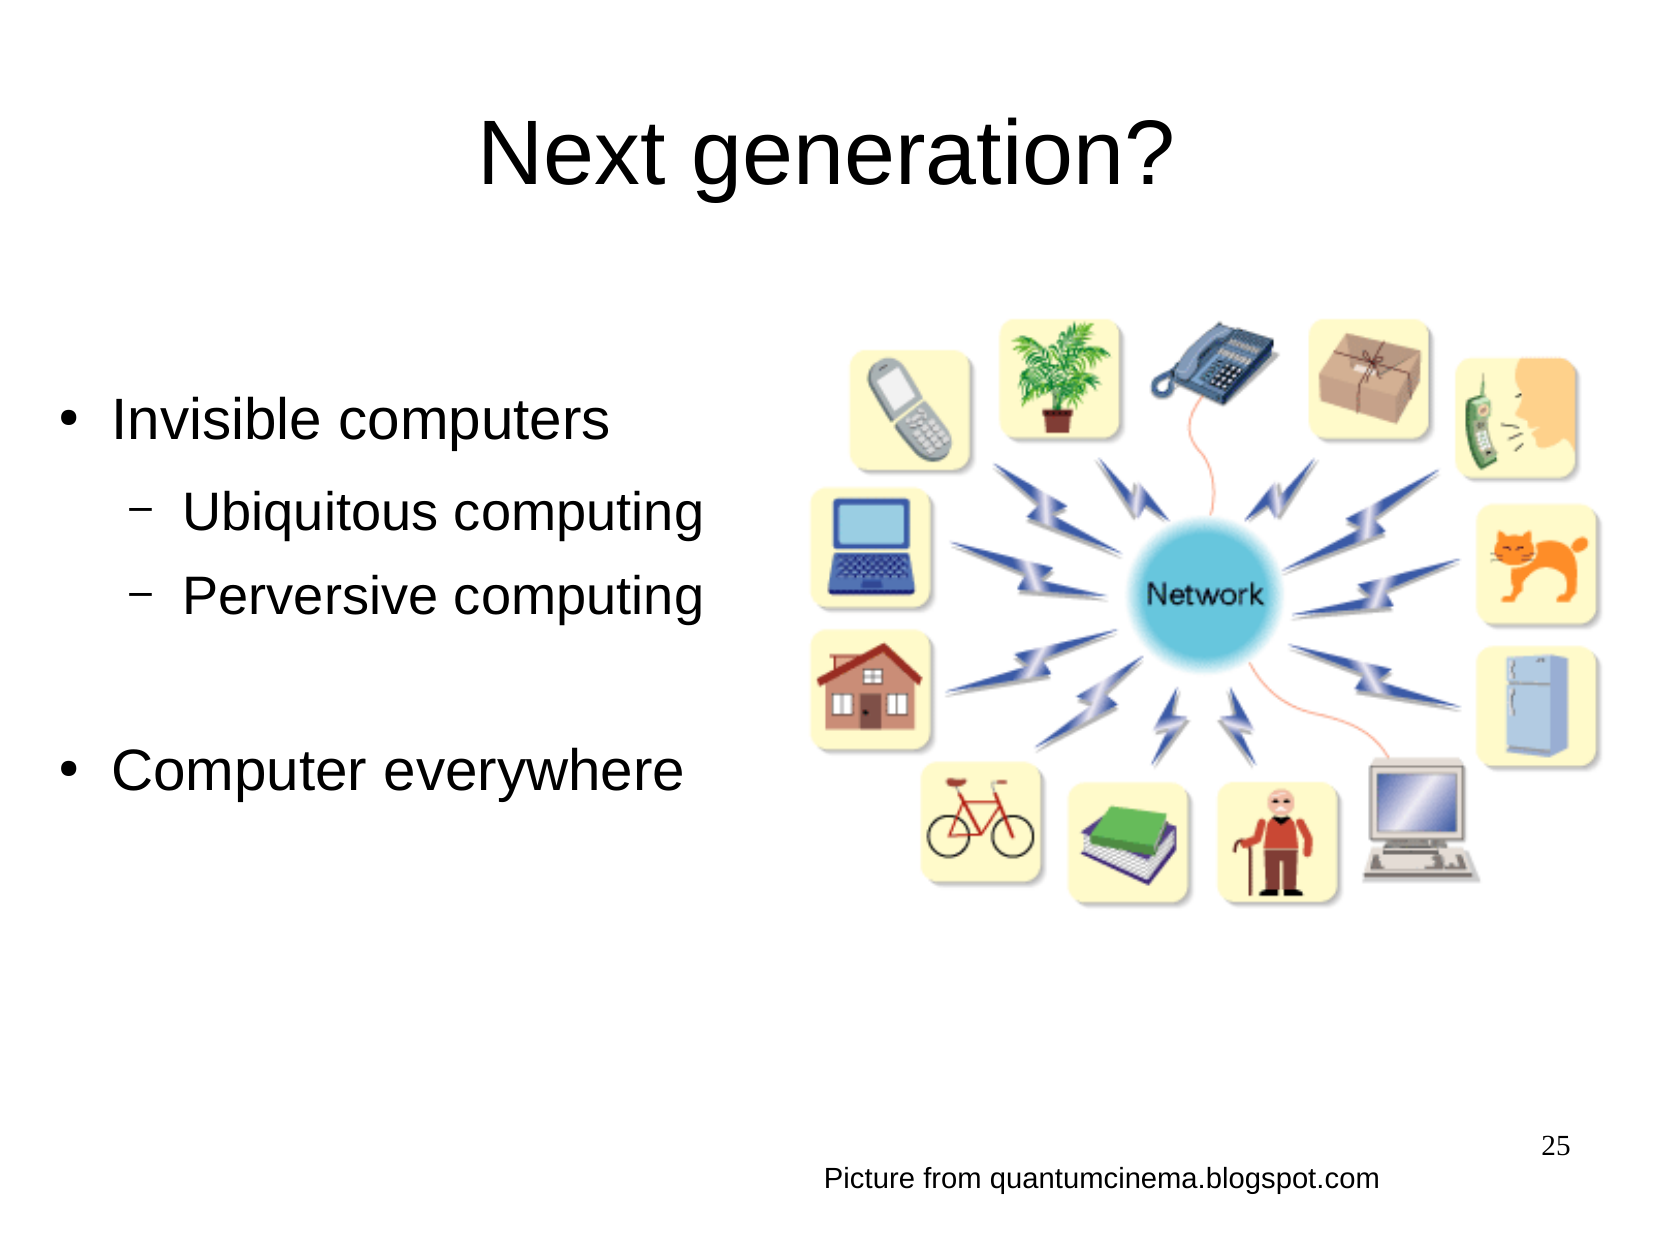

# Next generation?
Invisible computers
Ubiquitous computing
Perversive computing
Computer everywhere
25
Picture from quantumcinema.blogspot.com